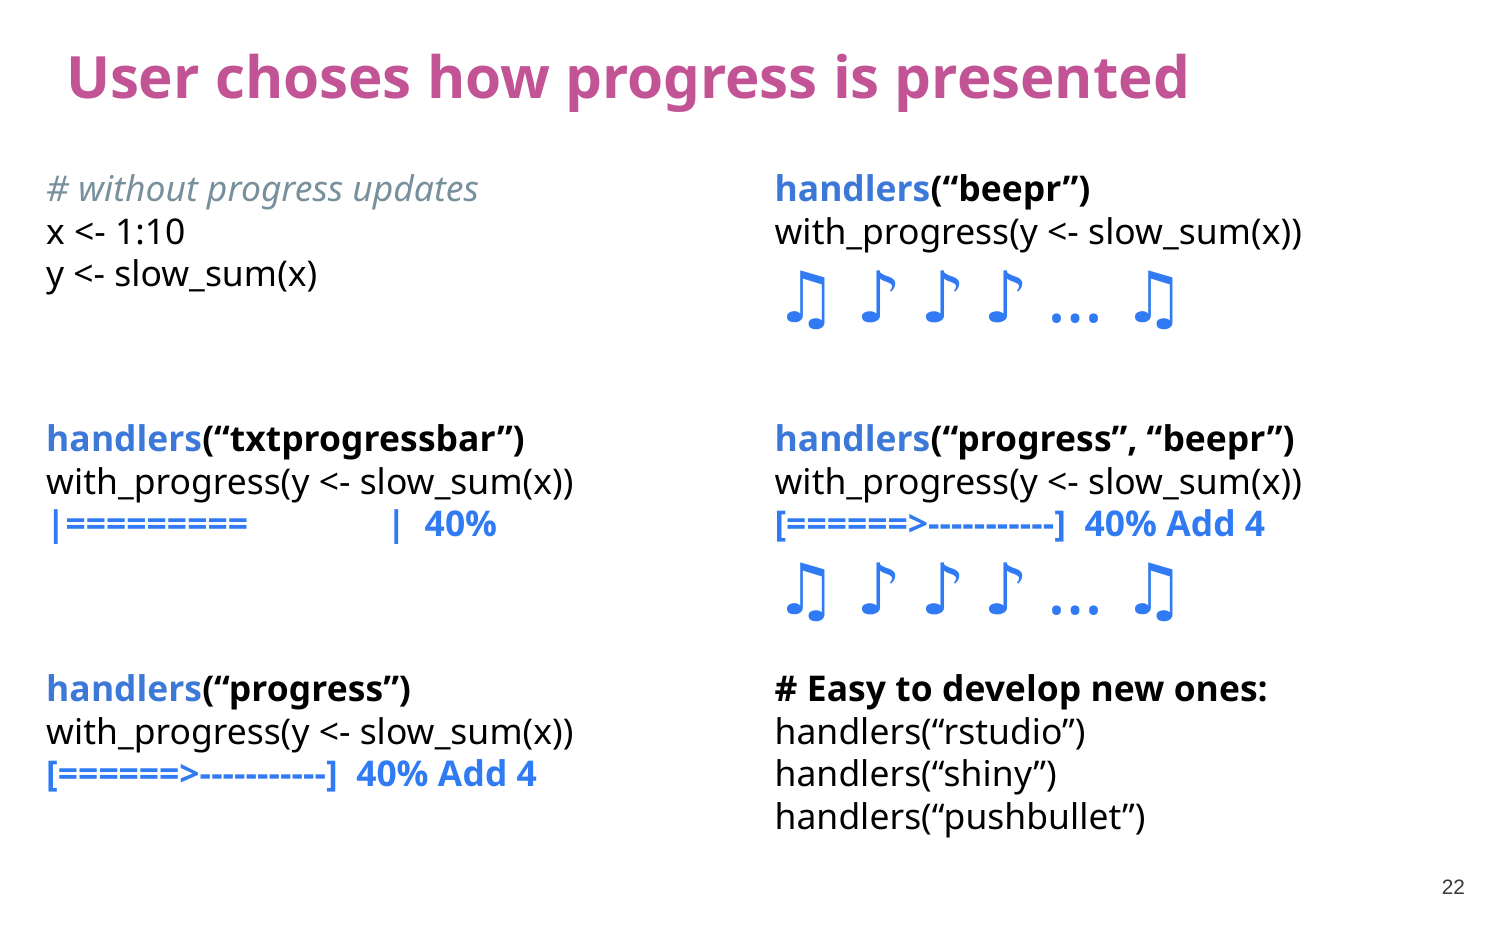

# User choses how progress is presented
# without progress updates
x <- 1:10
y <- slow_sum(x)
handlers(“beepr”)
with_progress(y <- slow_sum(x))
♫ ♪ ♪ ♪ … ♫
handlers(“txtprogressbar”)
with_progress(y <- slow_sum(x))
|========= | 40%
handlers(“progress”, “beepr”)
with_progress(y <- slow_sum(x))
[======>-----------] 40% Add 4
♫ ♪ ♪ ♪ … ♫
handlers(“progress”)
with_progress(y <- slow_sum(x))
[======>-----------] 40% Add 4
# Easy to develop new ones:
handlers(“rstudio”)
handlers(“shiny”)
handlers(“pushbullet”)